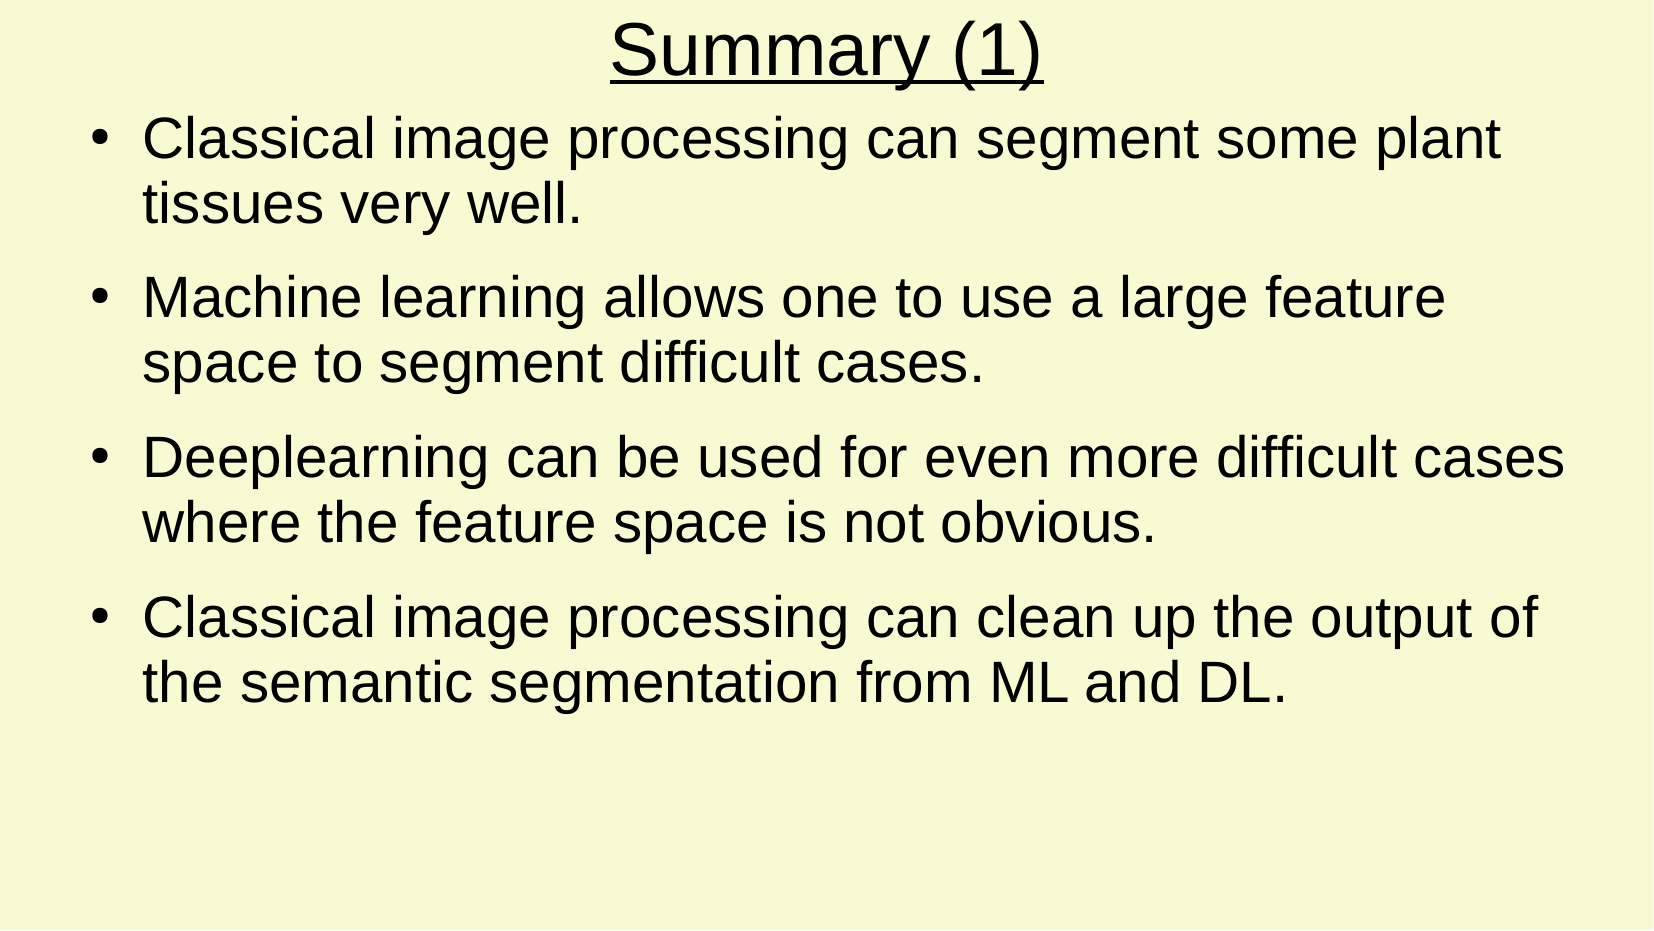

# Summary (1)
Classical image processing can segment some plant tissues very well.
Machine learning allows one to use a large feature space to segment difficult cases.
Deeplearning can be used for even more difficult cases where the feature space is not obvious.
Classical image processing can clean up the output of the semantic segmentation from ML and DL.